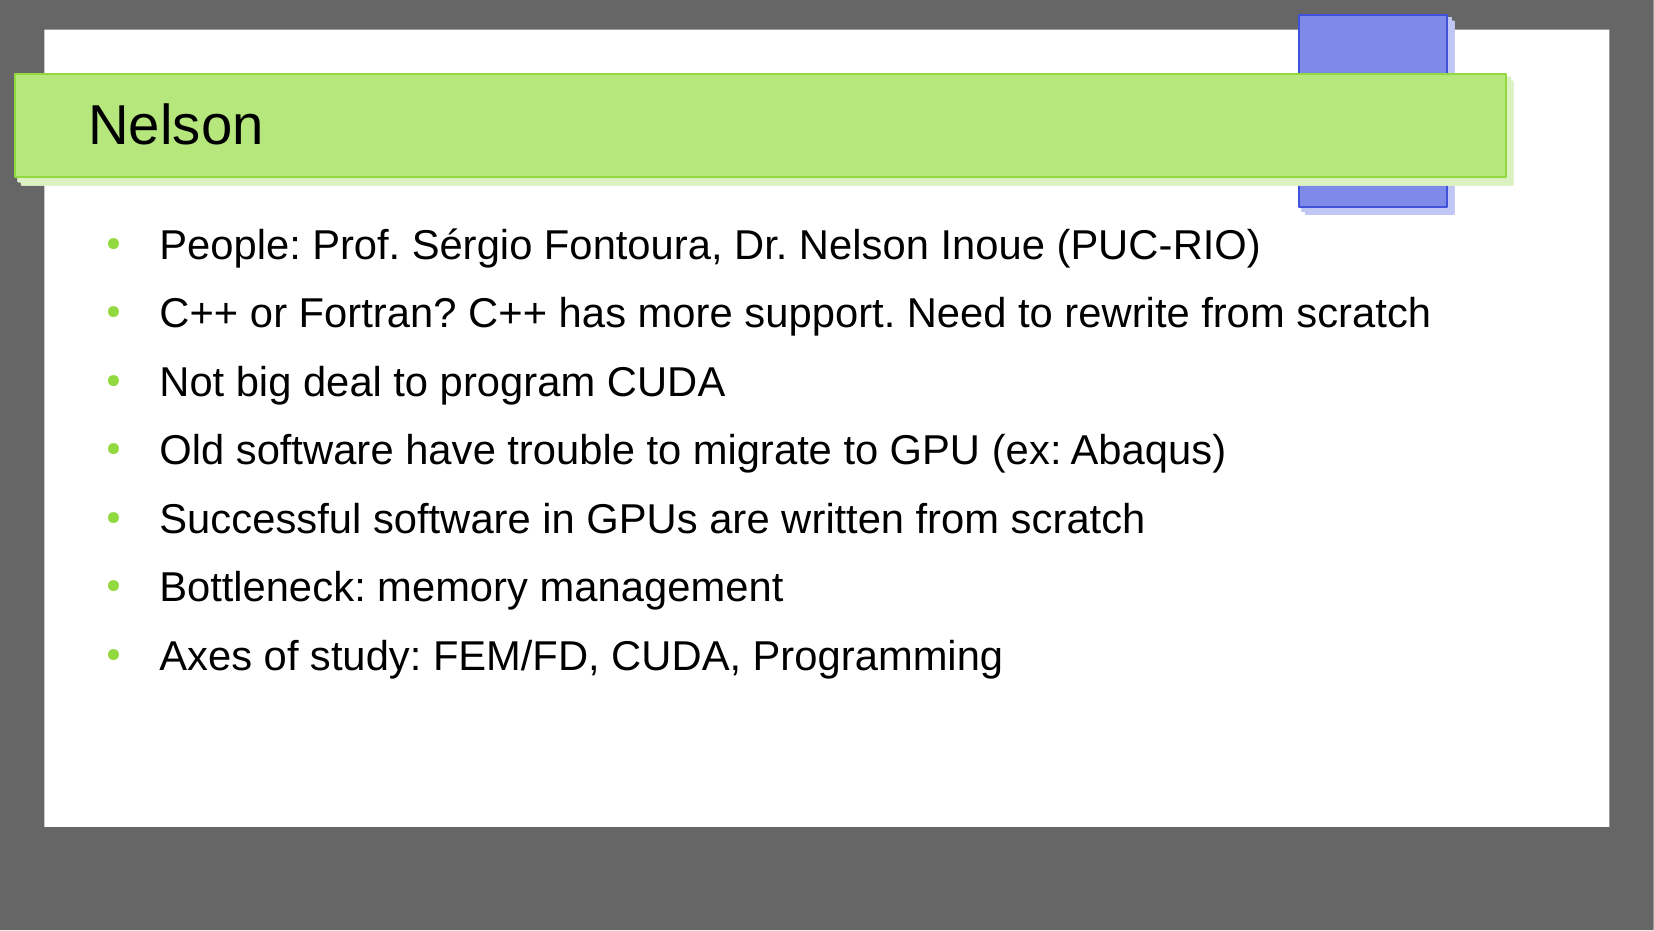

# Nelson
People: Prof. Sérgio Fontoura, Dr. Nelson Inoue (PUC-RIO)
C++ or Fortran? C++ has more support. Need to rewrite from scratch
Not big deal to program CUDA
Old software have trouble to migrate to GPU (ex: Abaqus)
Successful software in GPUs are written from scratch
Bottleneck: memory management
Axes of study: FEM/FD, CUDA, Programming